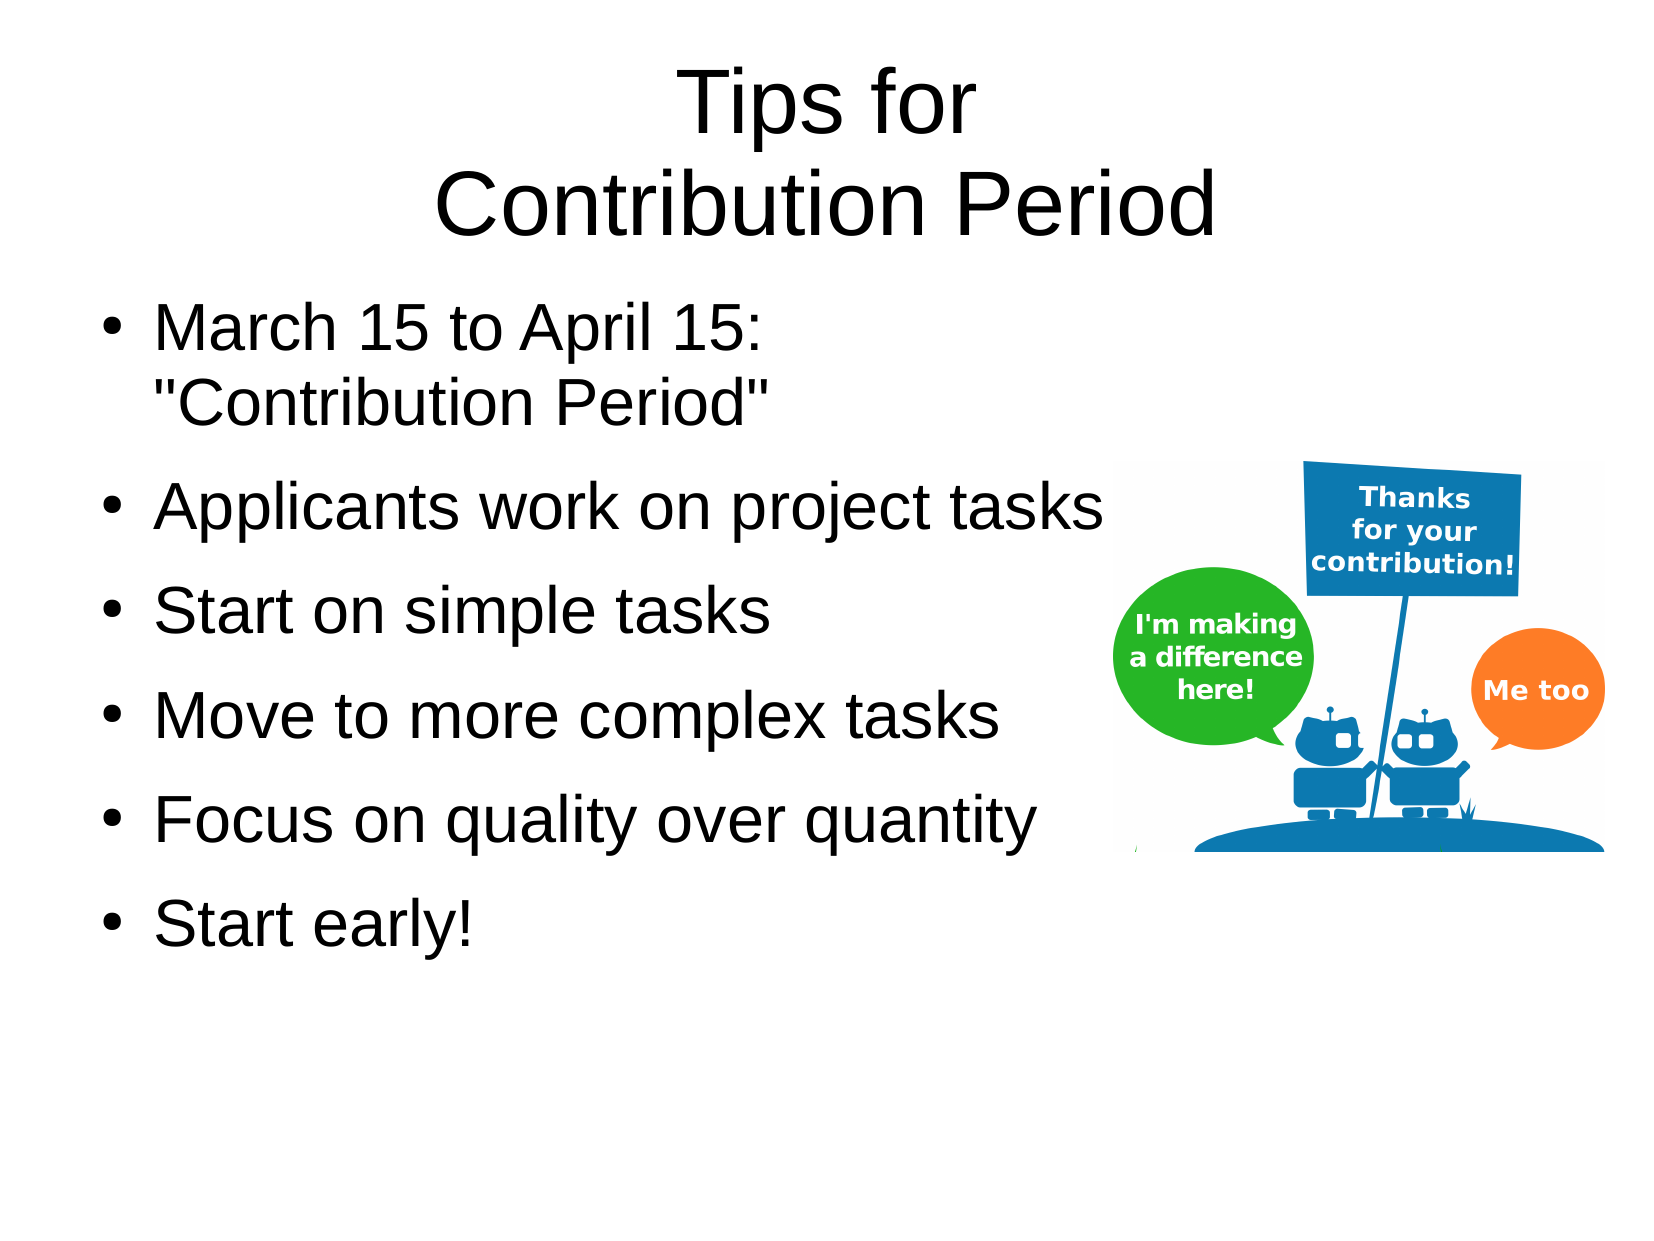

# Tips for Contribution Period
March 15 to April 15:
"Contribution Period"
Applicants work on project tasks
Start on simple tasks
Move to more complex tasks
Focus on quality over quantity
Start early!